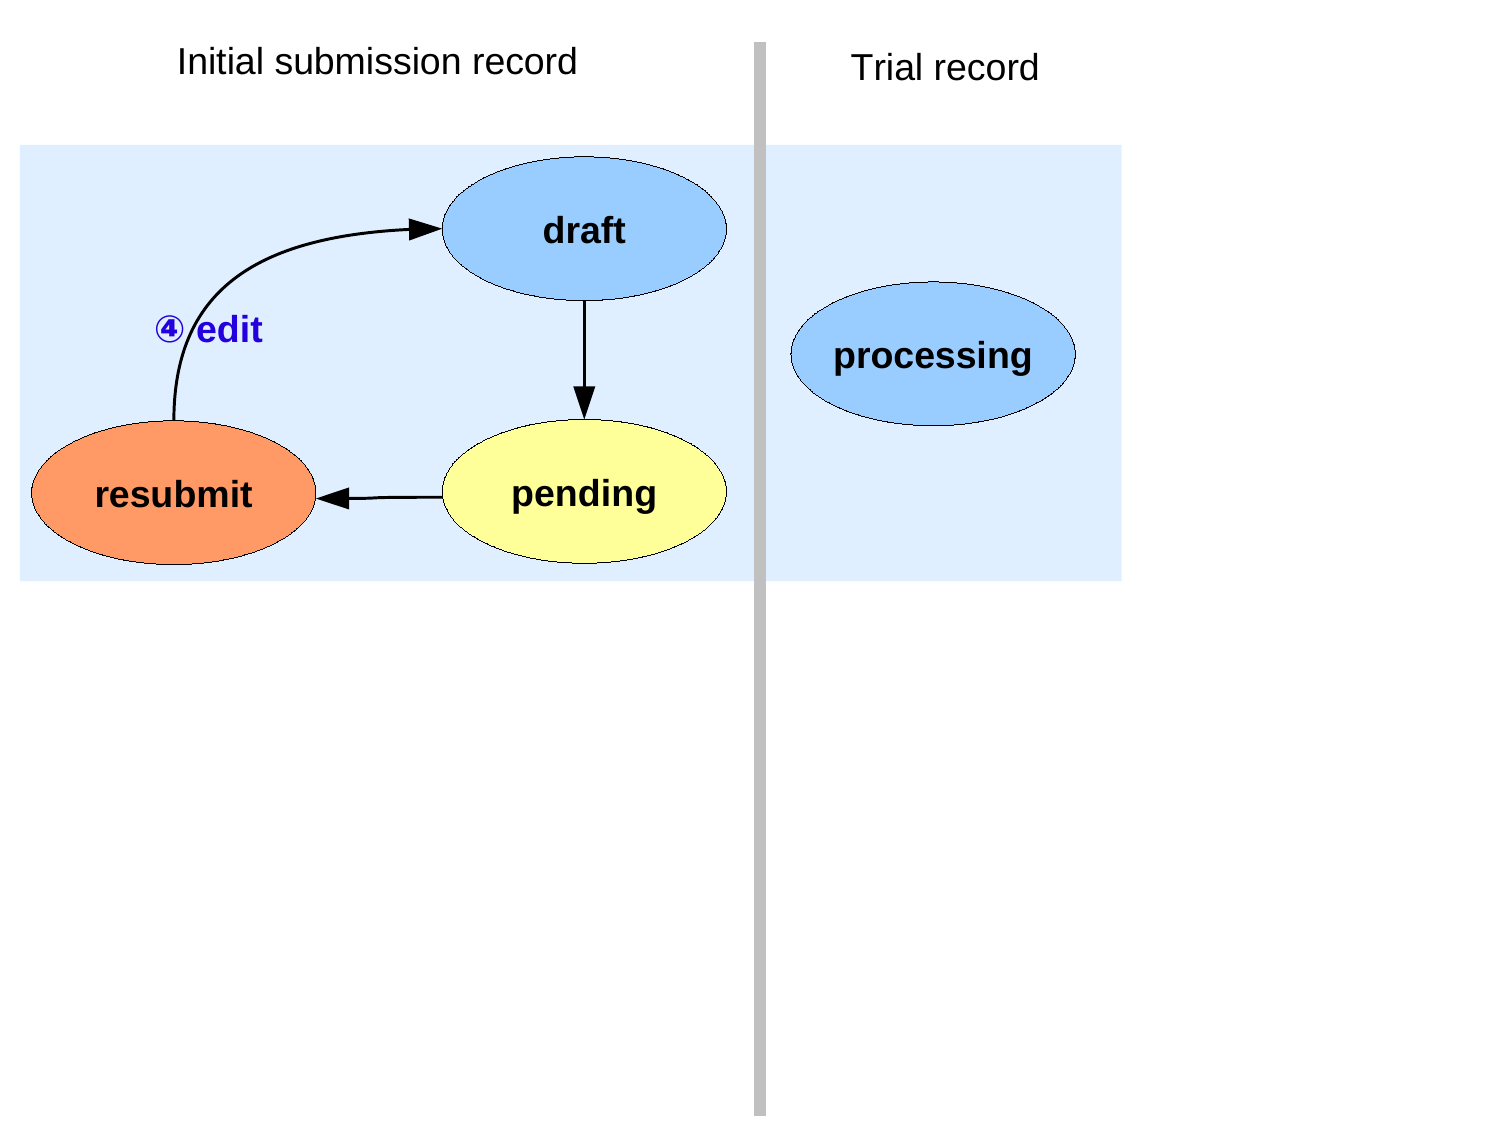

Initial submission record
Trial record
draft
processing
④ edit
pending
resubmit